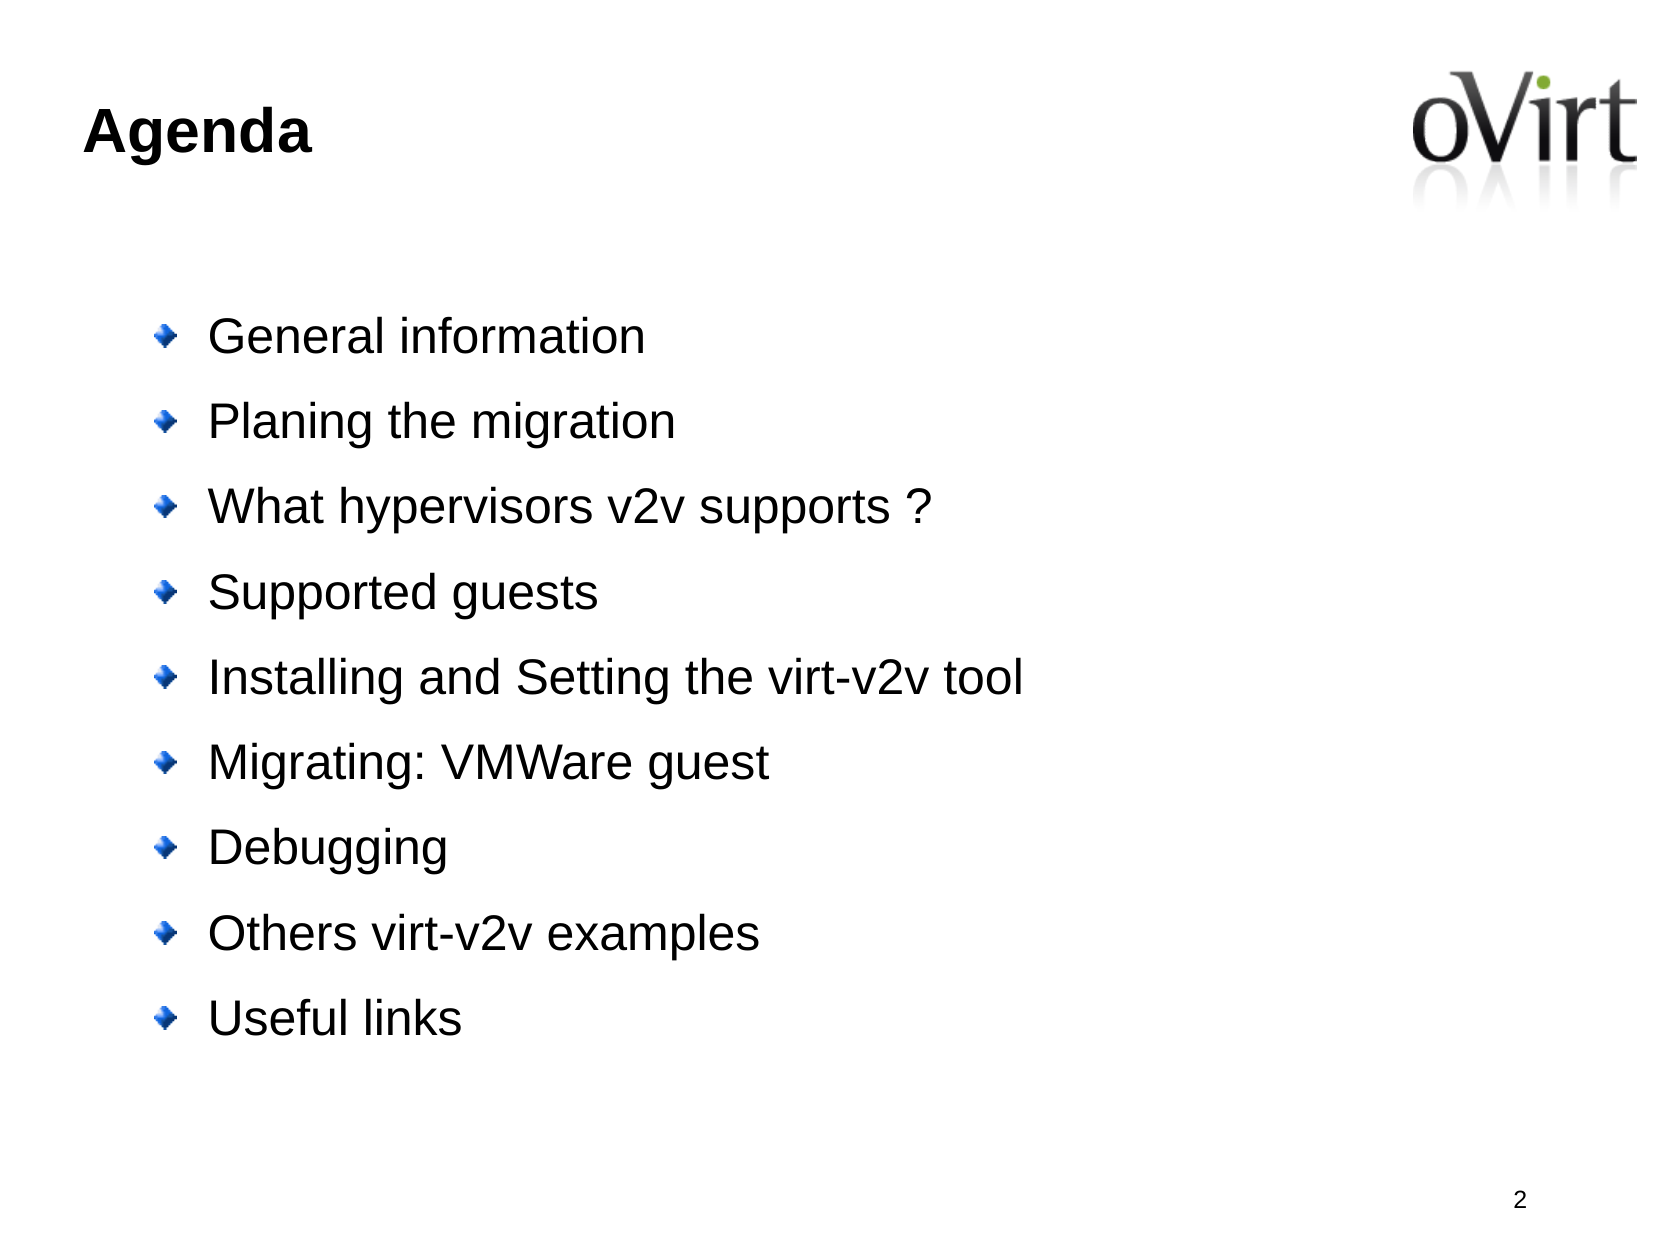

# Agenda
General information
Planing the migration
What hypervisors v2v supports ?
Supported guests
Installing and Setting the virt-v2v tool
Migrating: VMWare guest
Debugging
Others virt-v2v examples
Useful links